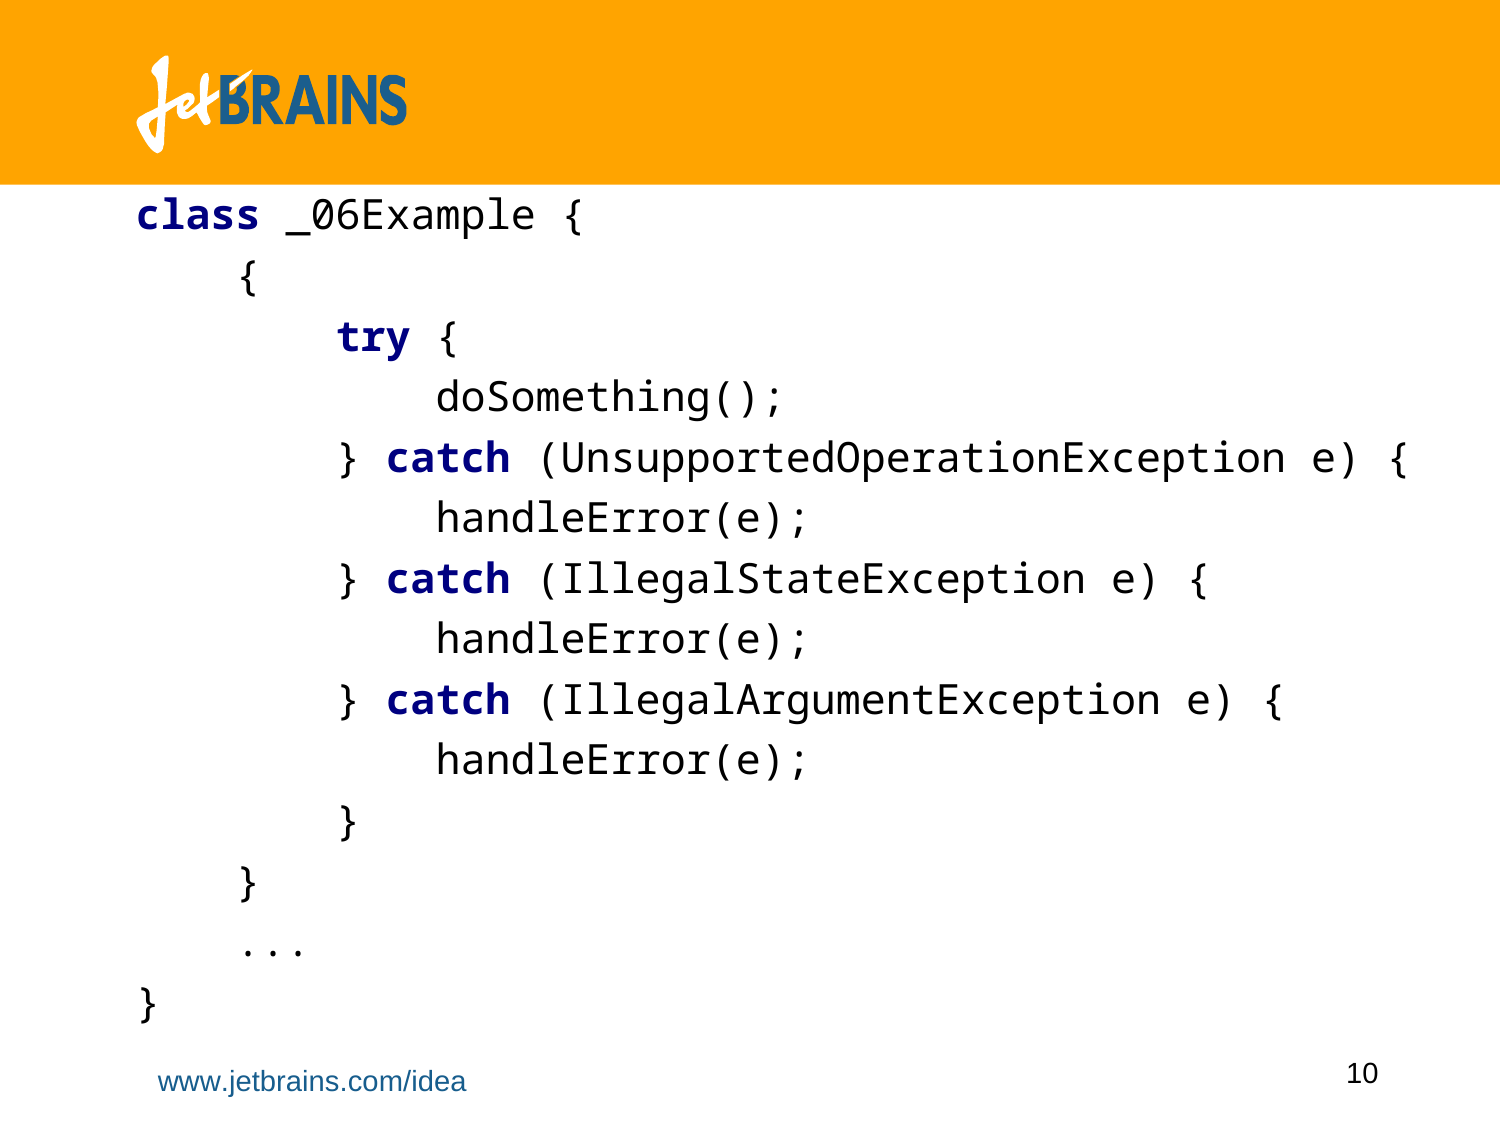

# class _06Example {
 {
 try {
 doSomething();
 } catch (UnsupportedOperationException e) {
 handleError(e);
 } catch (IllegalStateException e) {
 handleError(e);
 } catch (IllegalArgumentException e) {
 handleError(e);
 }
 }
 ...
}